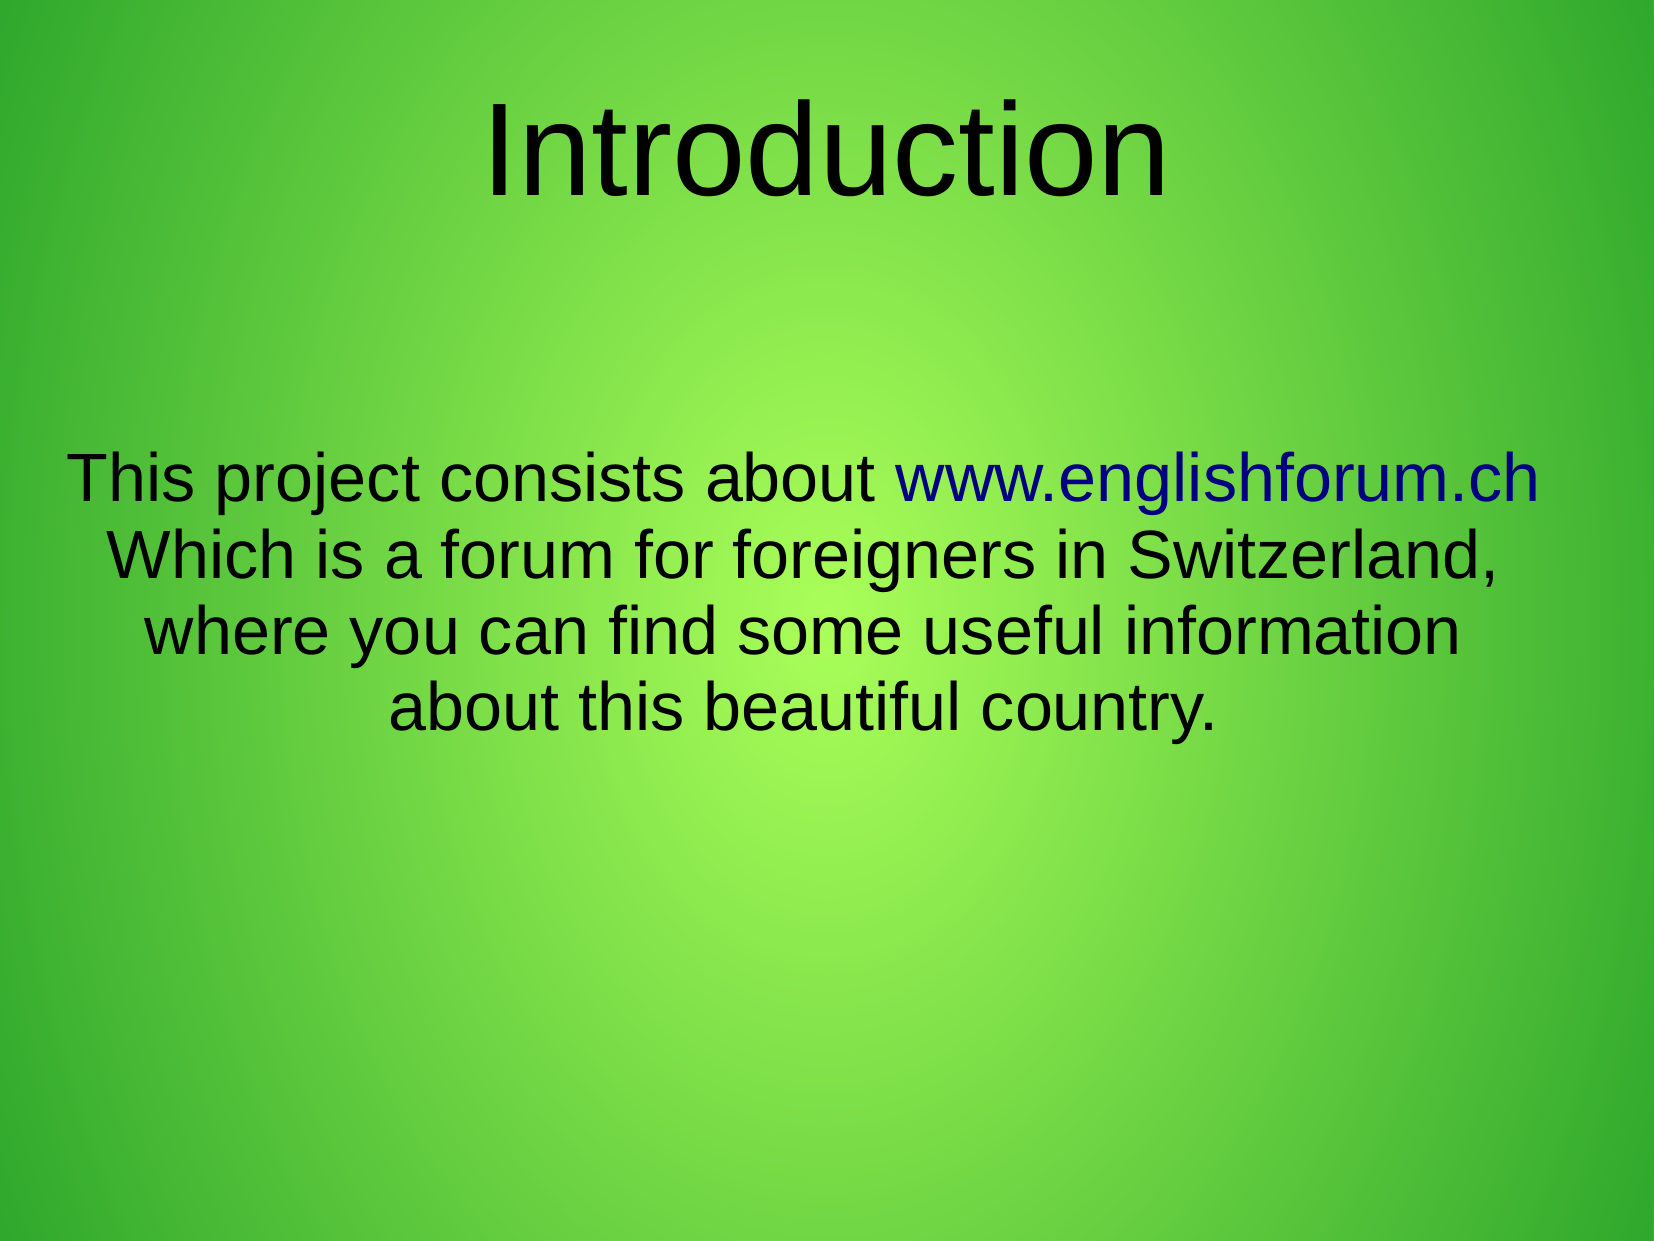

# Introduction
This project consists about www.englishforum.chWhich is a forum for foreigners in Switzerland, where you can find some useful information about this beautiful country.